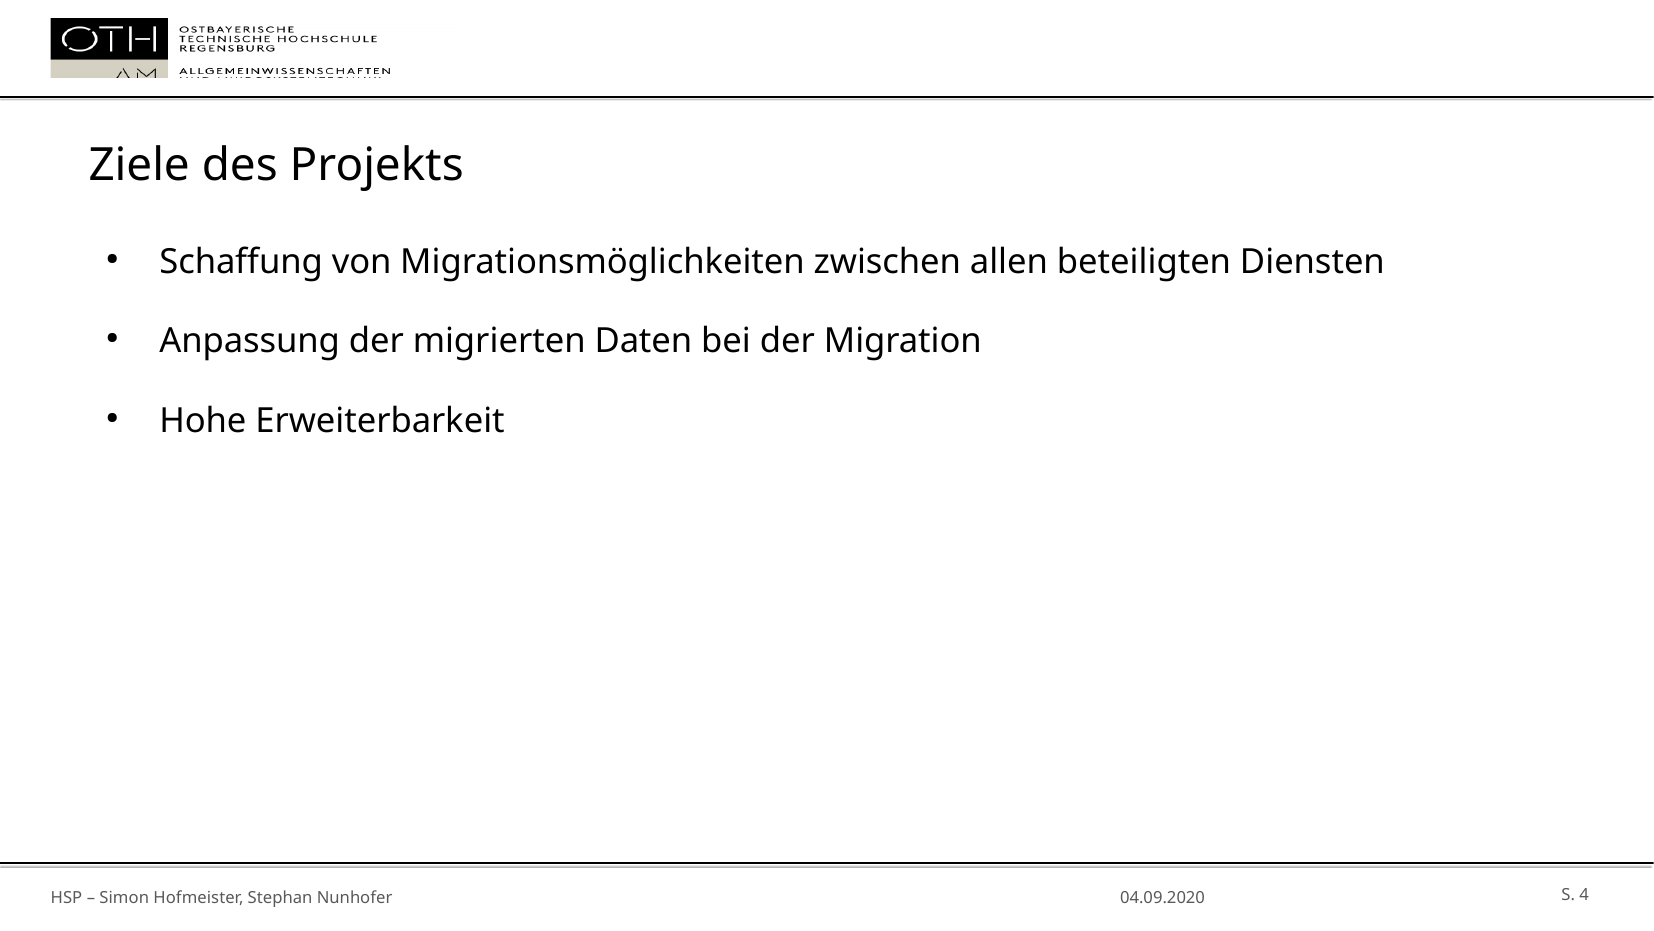

# Ziele des Projekts
Schaffung von Migrationsmöglichkeiten zwischen allen beteiligten Diensten
Anpassung der migrierten Daten bei der Migration
Hohe Erweiterbarkeit
4
HSP - Simon Hofmeister, Stephan Nunhofer